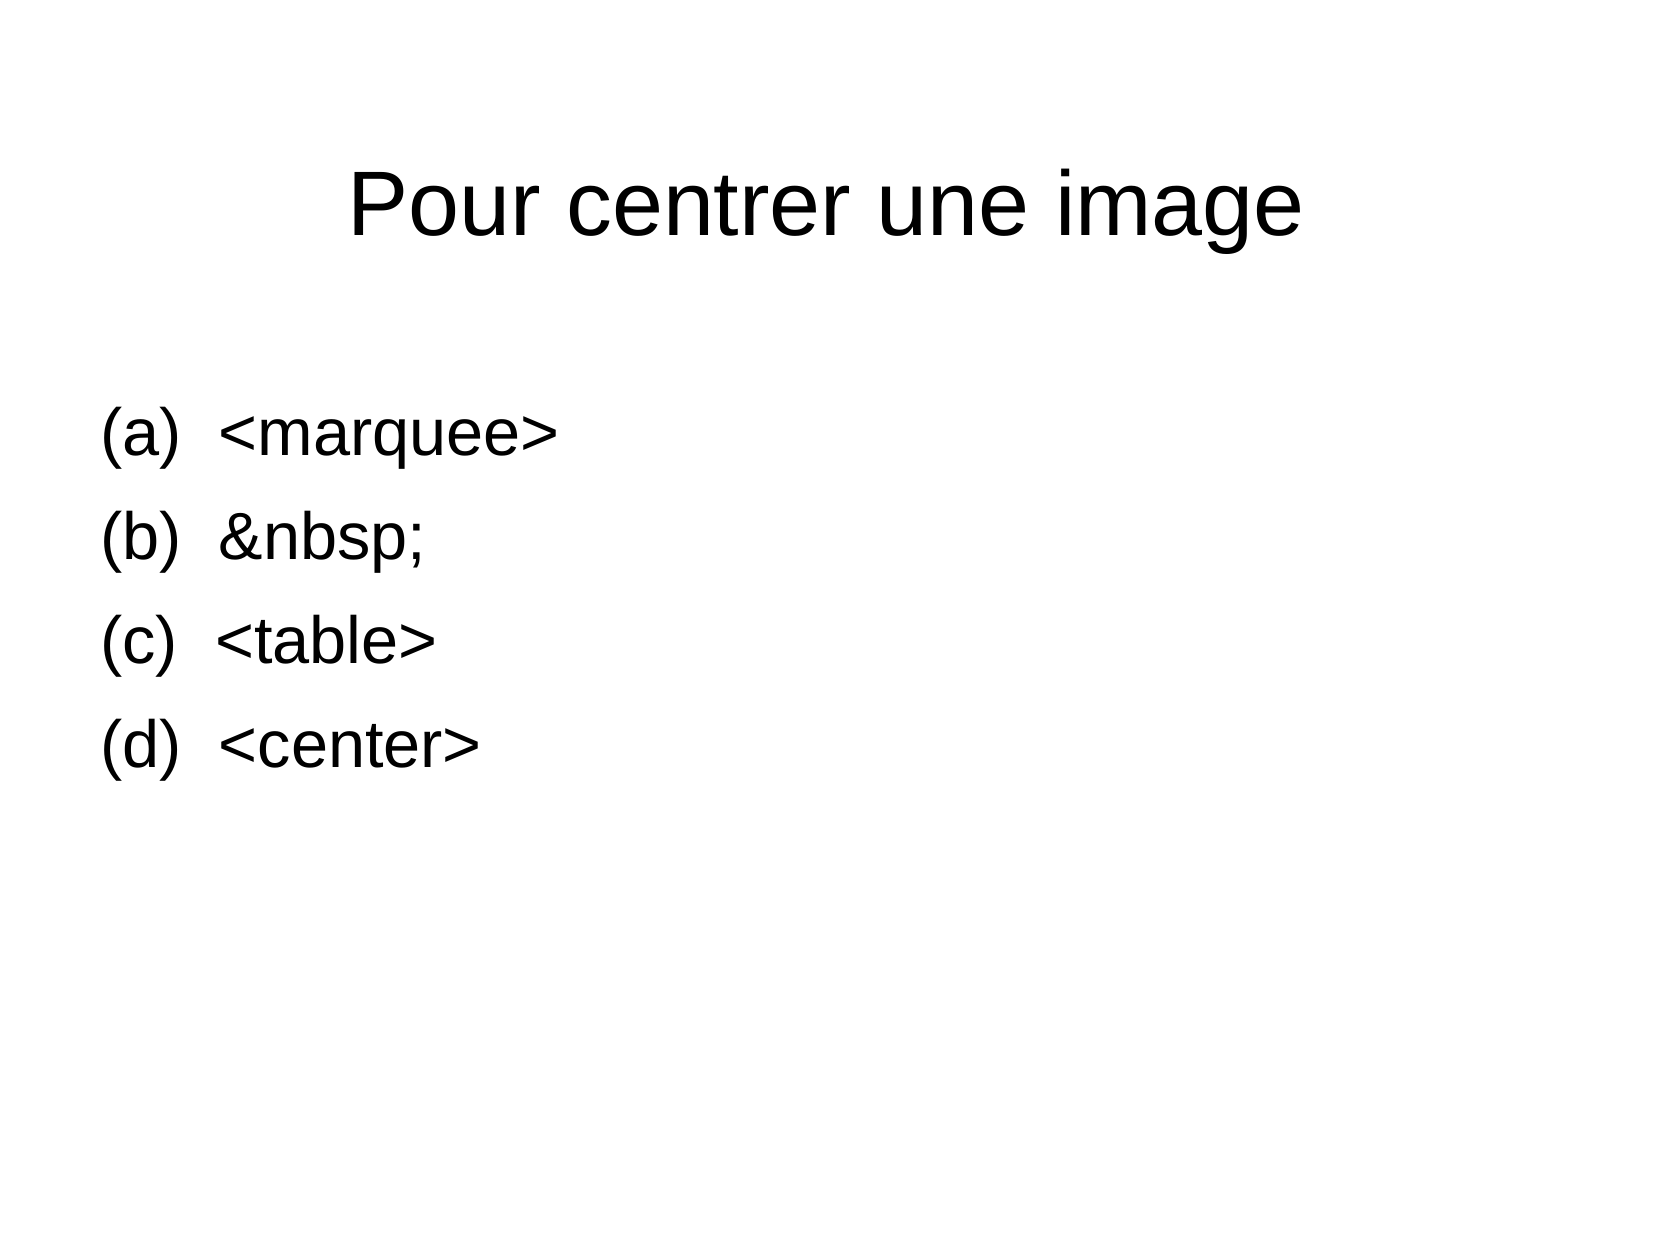

# Pour centrer une image
 <marquee>
 &nbsp;
 <table>
 <center>